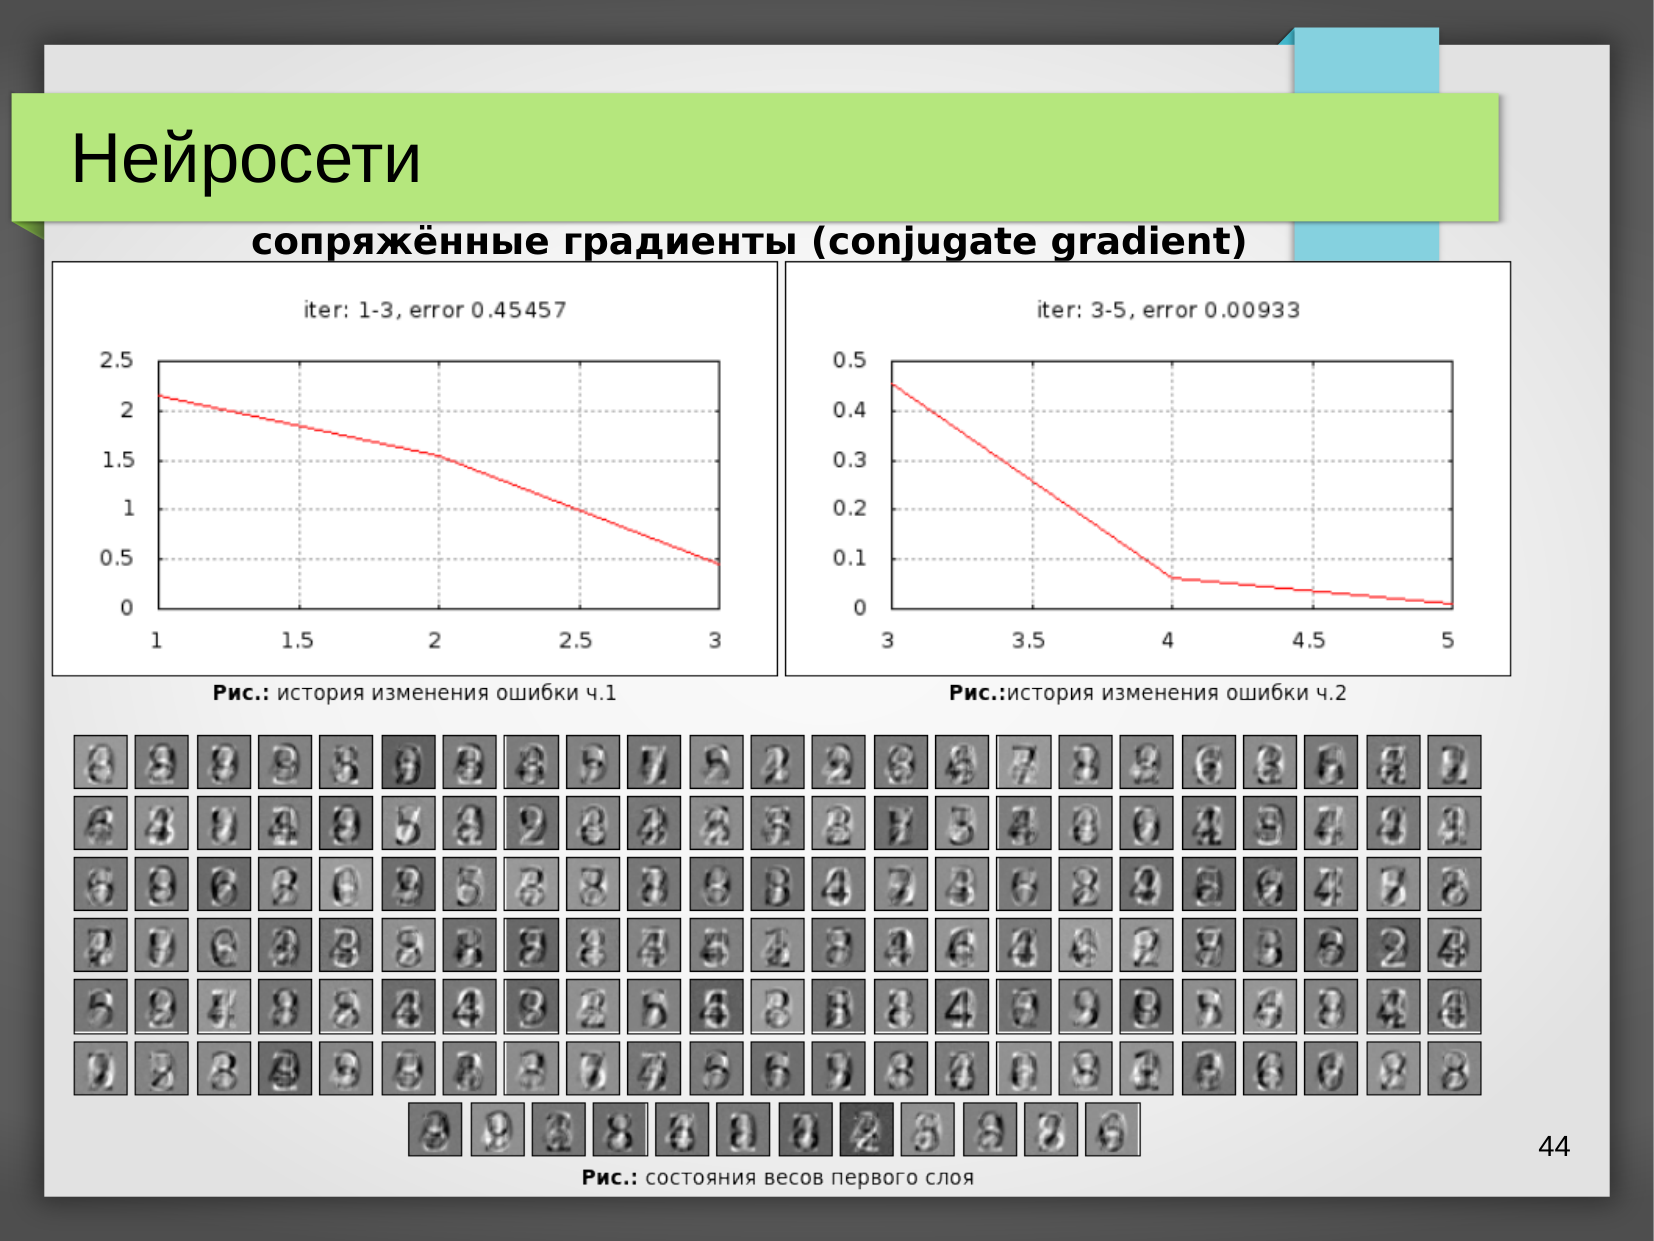

# Нейросети
сопряжённые градиенты (conjugate gradient)
44